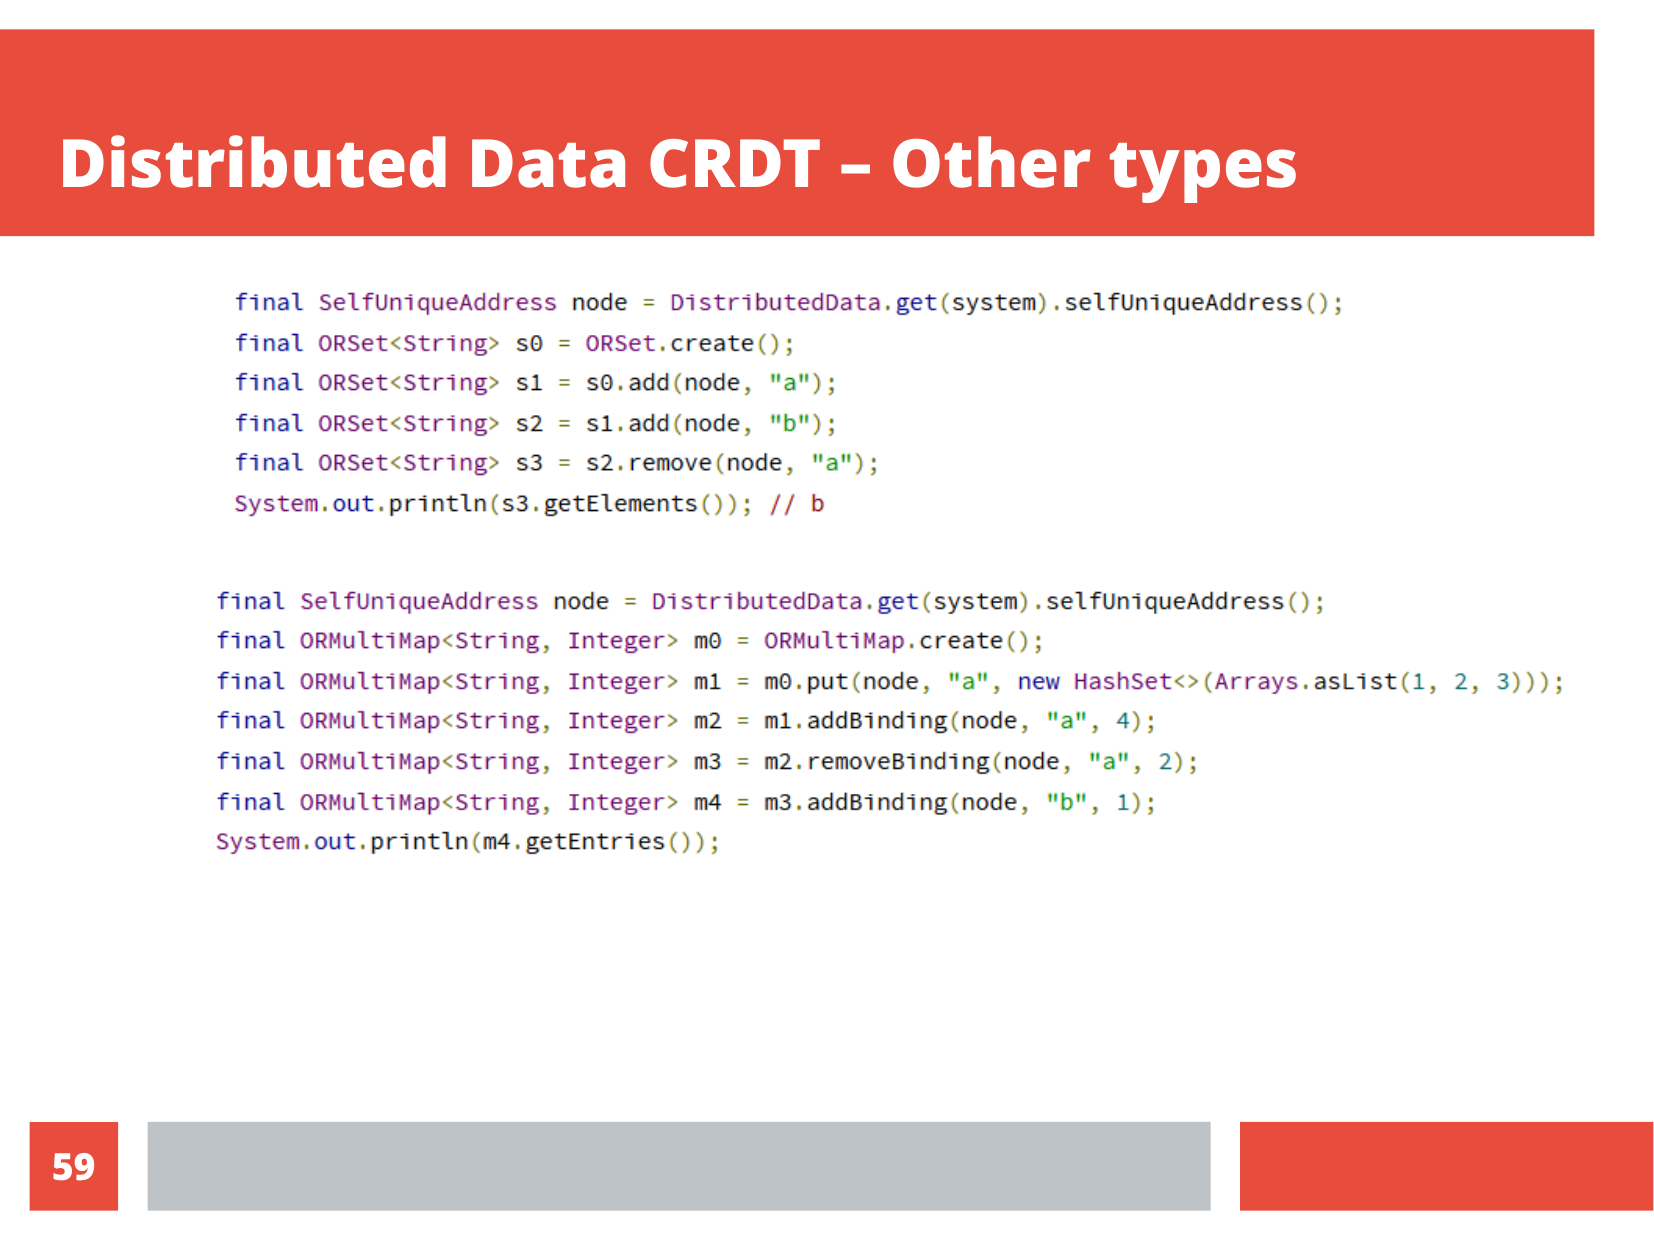

# Distributed Data CRDT – Other types
59